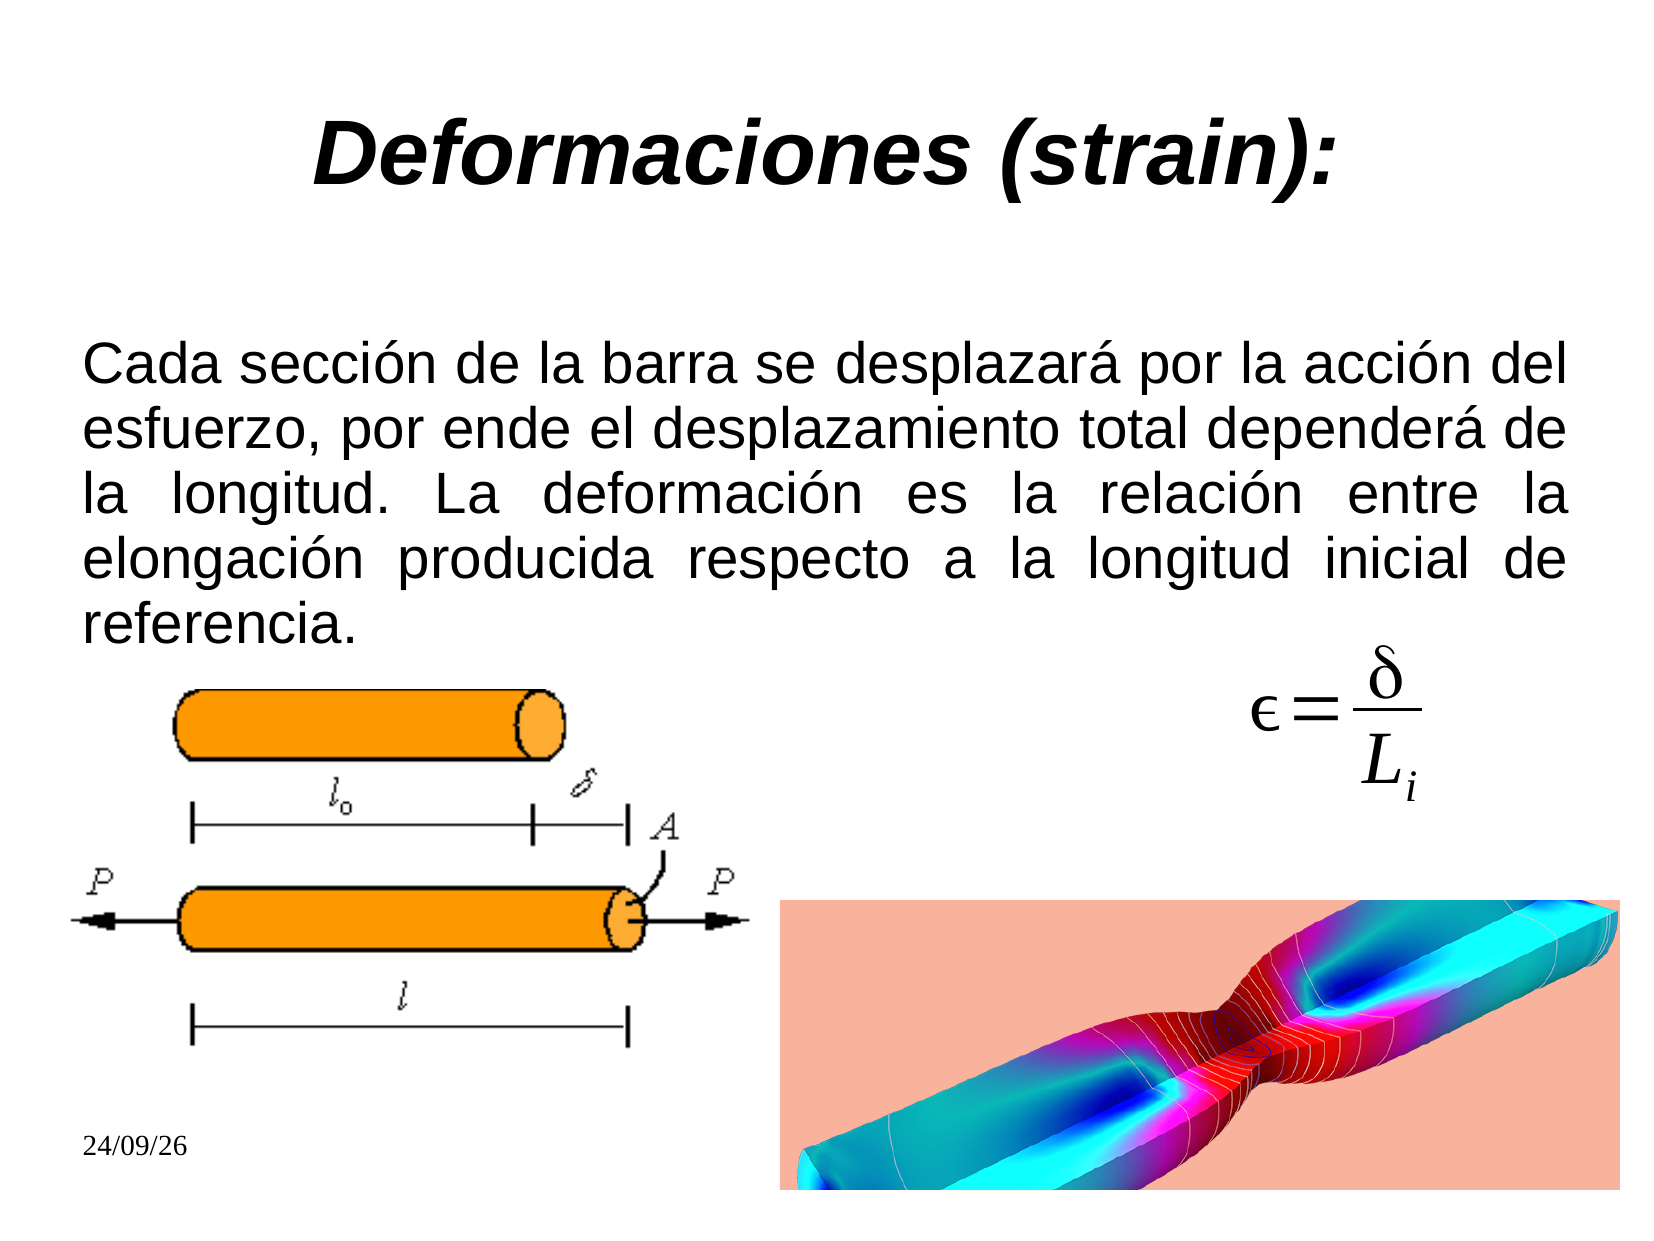

# Deformaciones (strain):
Cada sección de la barra se desplazará por la acción del esfuerzo, por ende el desplazamiento total dependerá de la longitud. La deformación es la relación entre la elongación producida respecto a la longitud inicial de referencia.